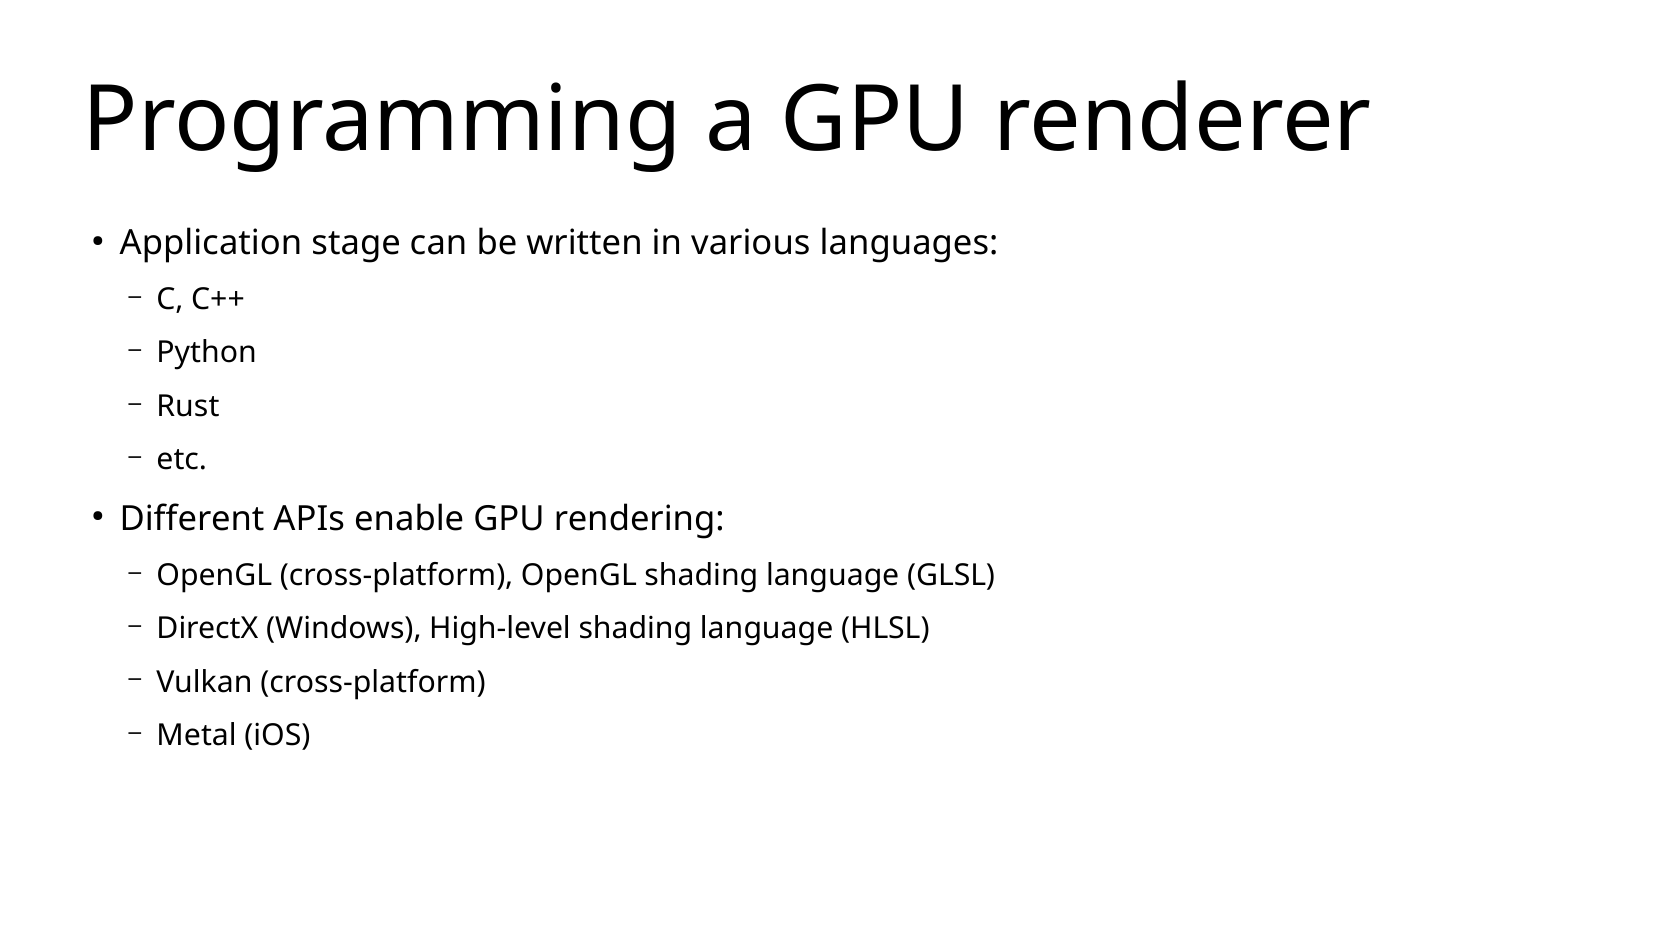

# Programming a GPU renderer
Application stage can be written in various languages:
C, C++
Python
Rust
etc.
Different APIs enable GPU rendering:
OpenGL (cross-platform), OpenGL shading language (GLSL)
DirectX (Windows), High-level shading language (HLSL)
Vulkan (cross-platform)
Metal (iOS)